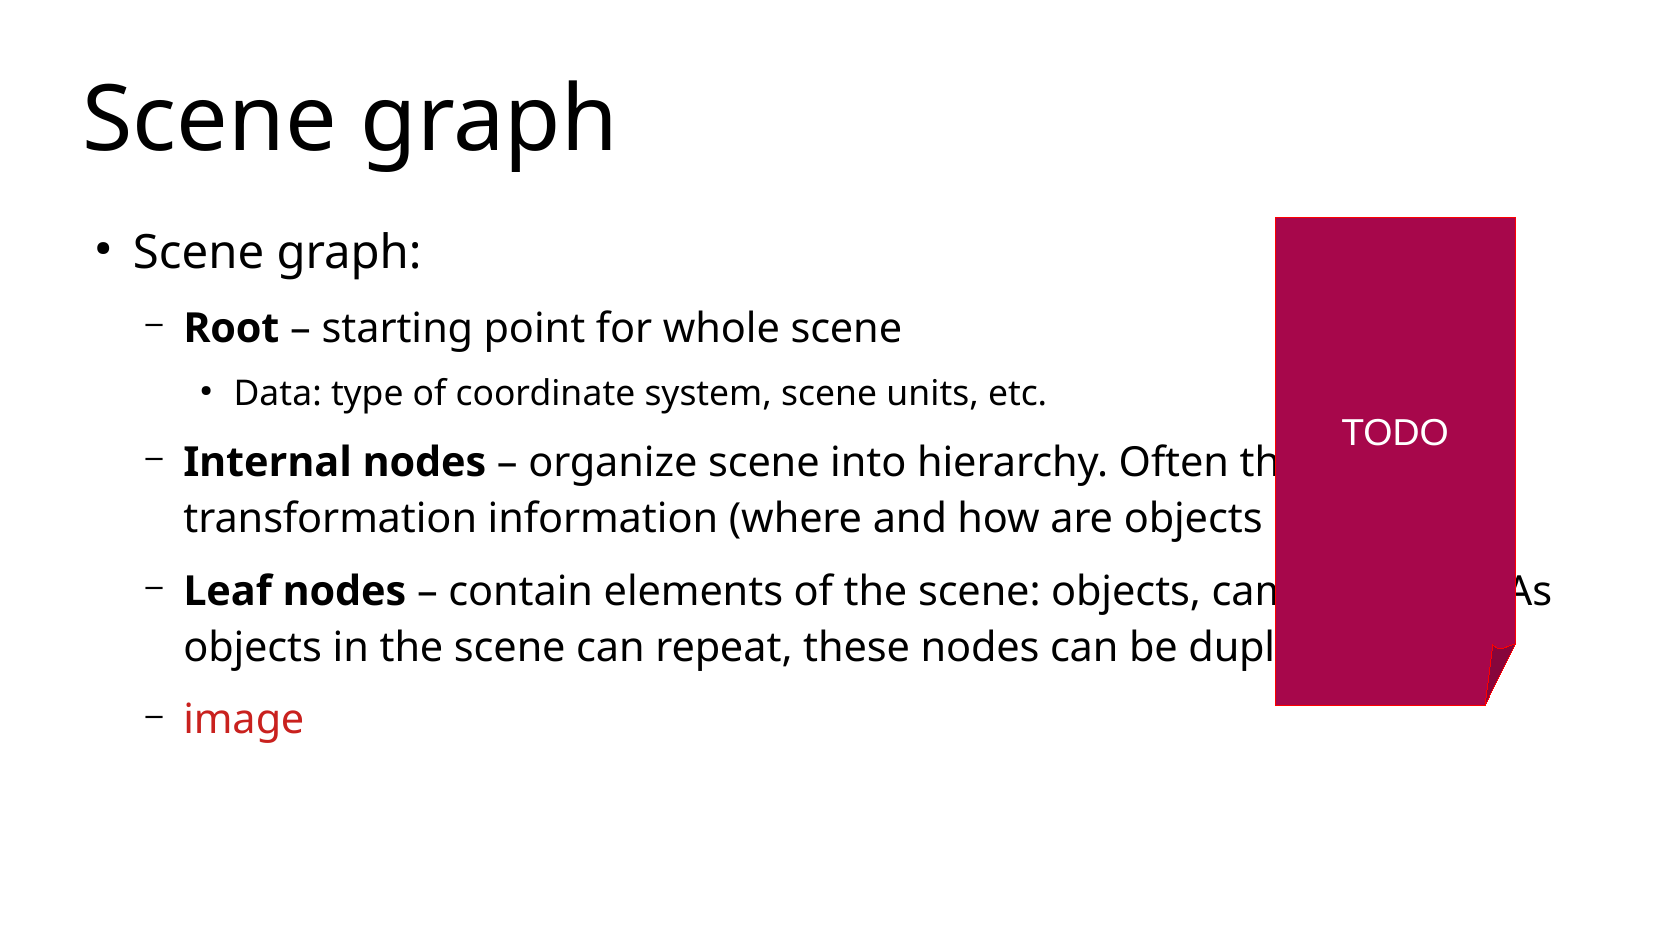

# Scene graph
Scene graph:
Root – starting point for whole scene
Data: type of coordinate system, scene units, etc.
Internal nodes – organize scene into hierarchy. Often those are transformation information (where and how are objects positioned)
Leaf nodes – contain elements of the scene: objects, camera, lights. As objects in the scene can repeat, these nodes can be duplicated
image
TODO